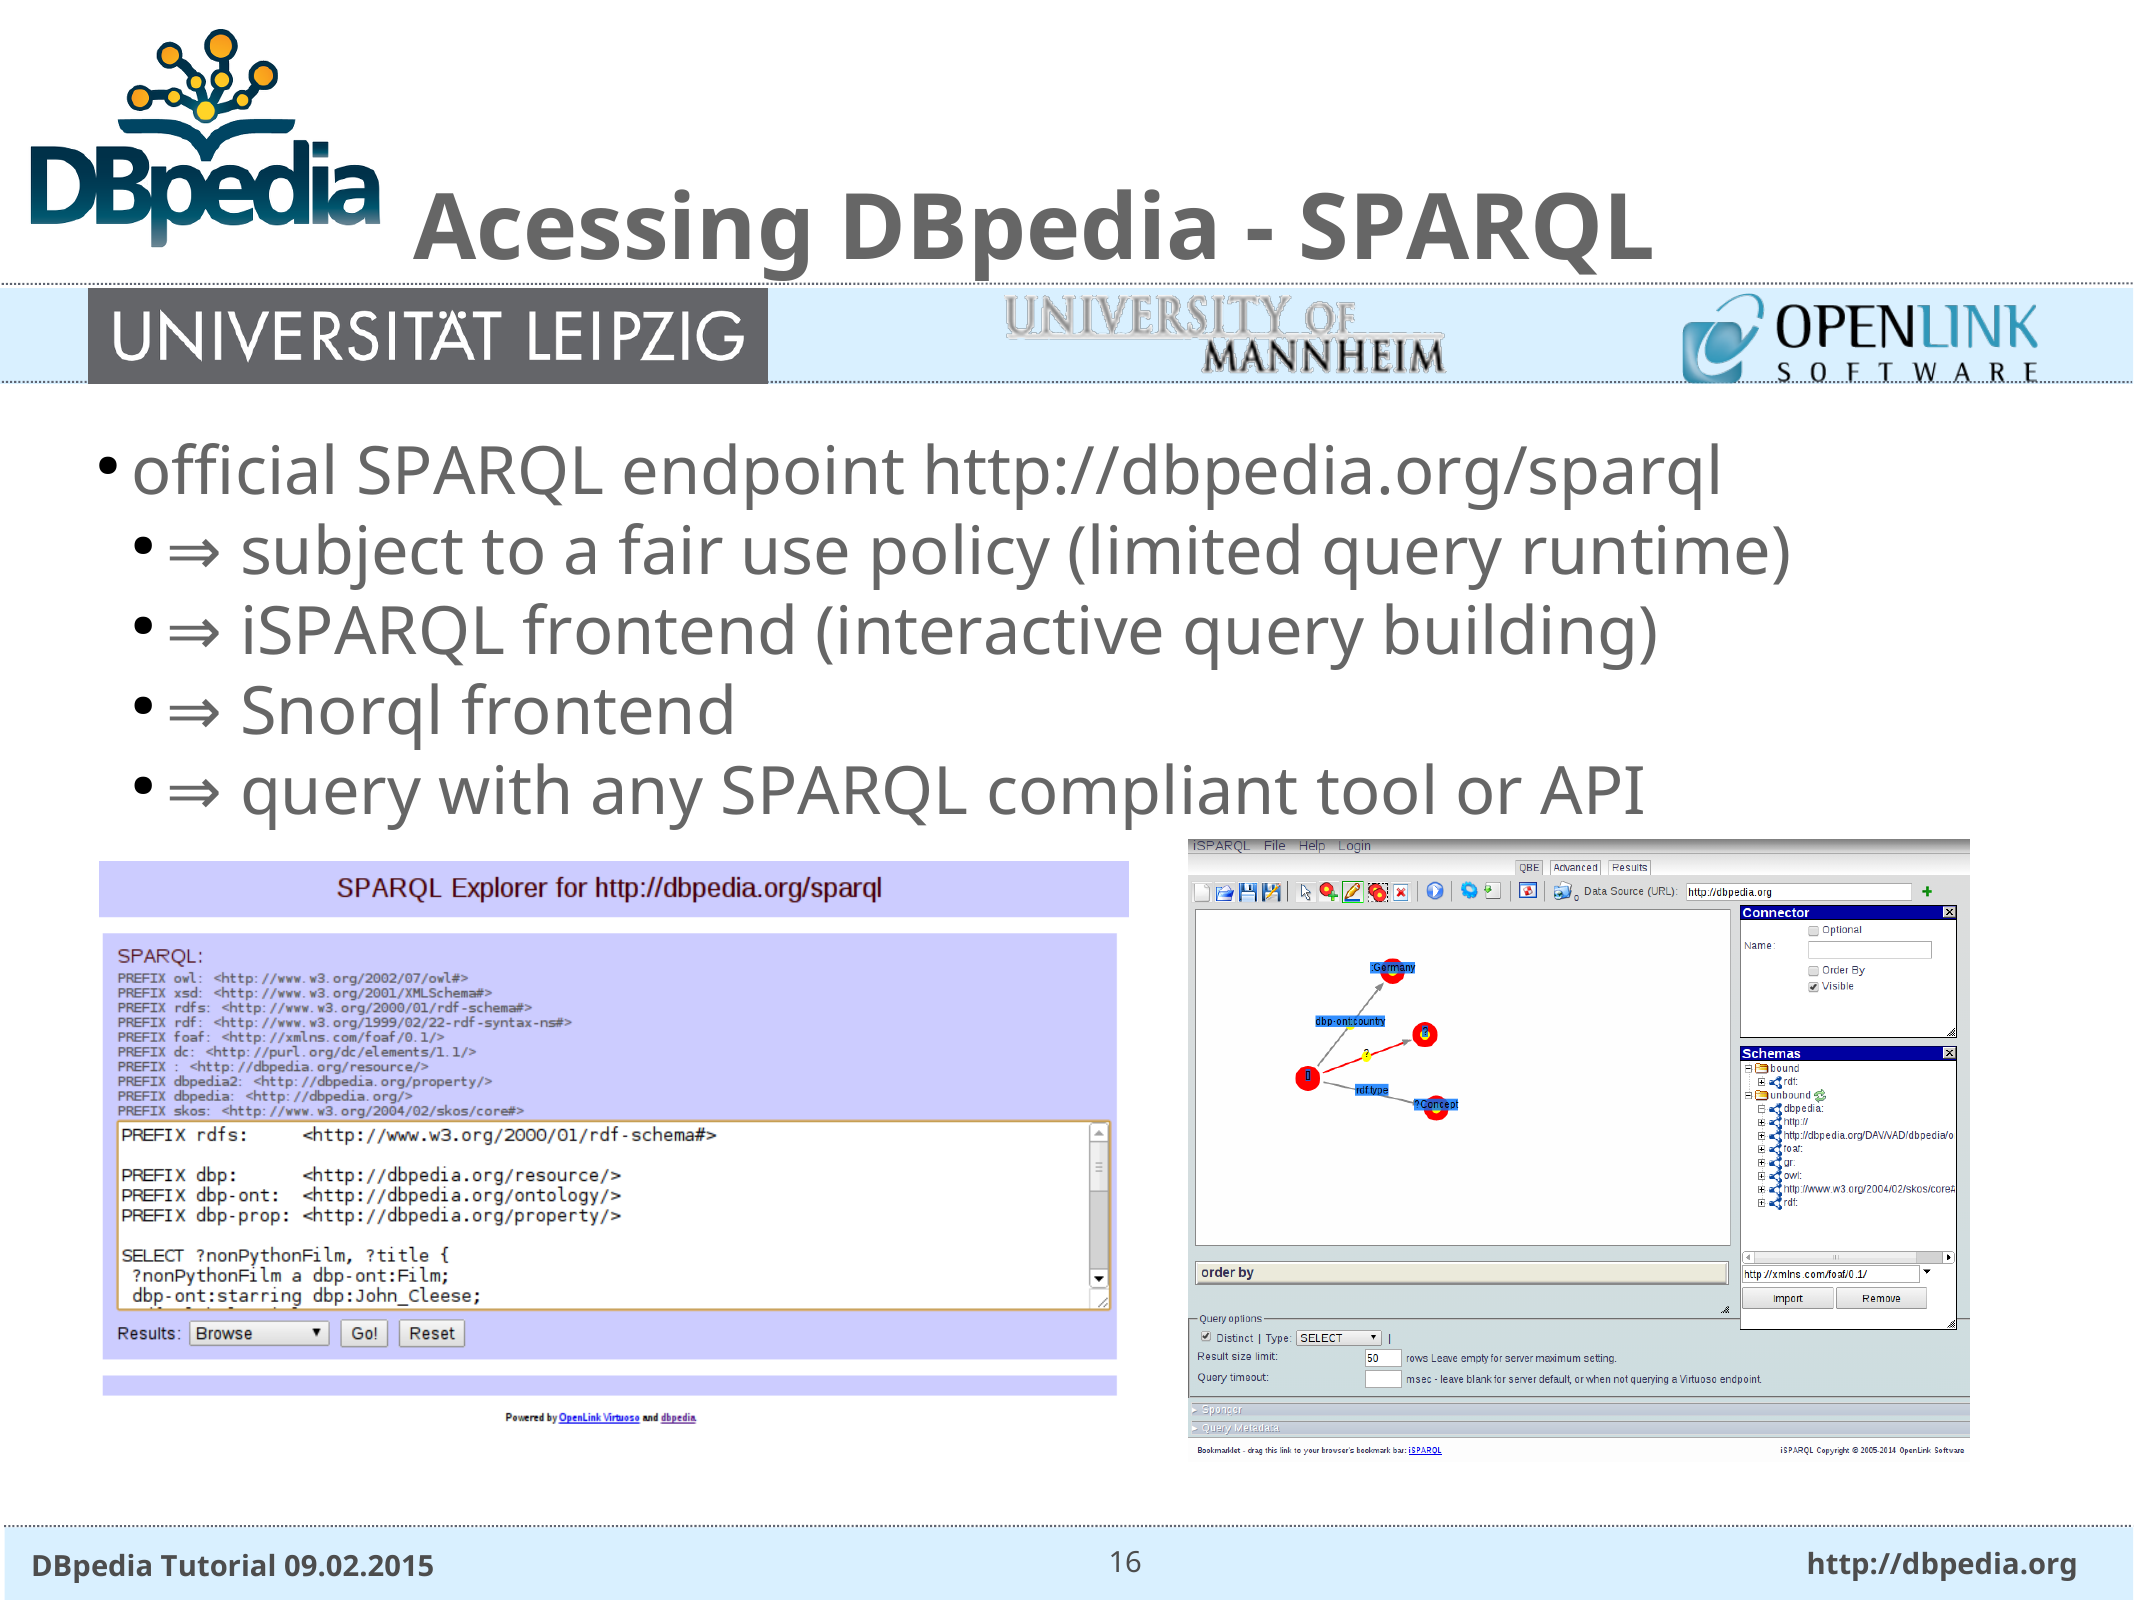

# Acessing DBpedia - SPARQL
official SPARQL endpoint http://dbpedia.org/sparql
⇒ subject to a fair use policy (limited query runtime)
⇒ iSPARQL frontend (interactive query building)
⇒ Snorql frontend
⇒ query with any SPARQL compliant tool or API